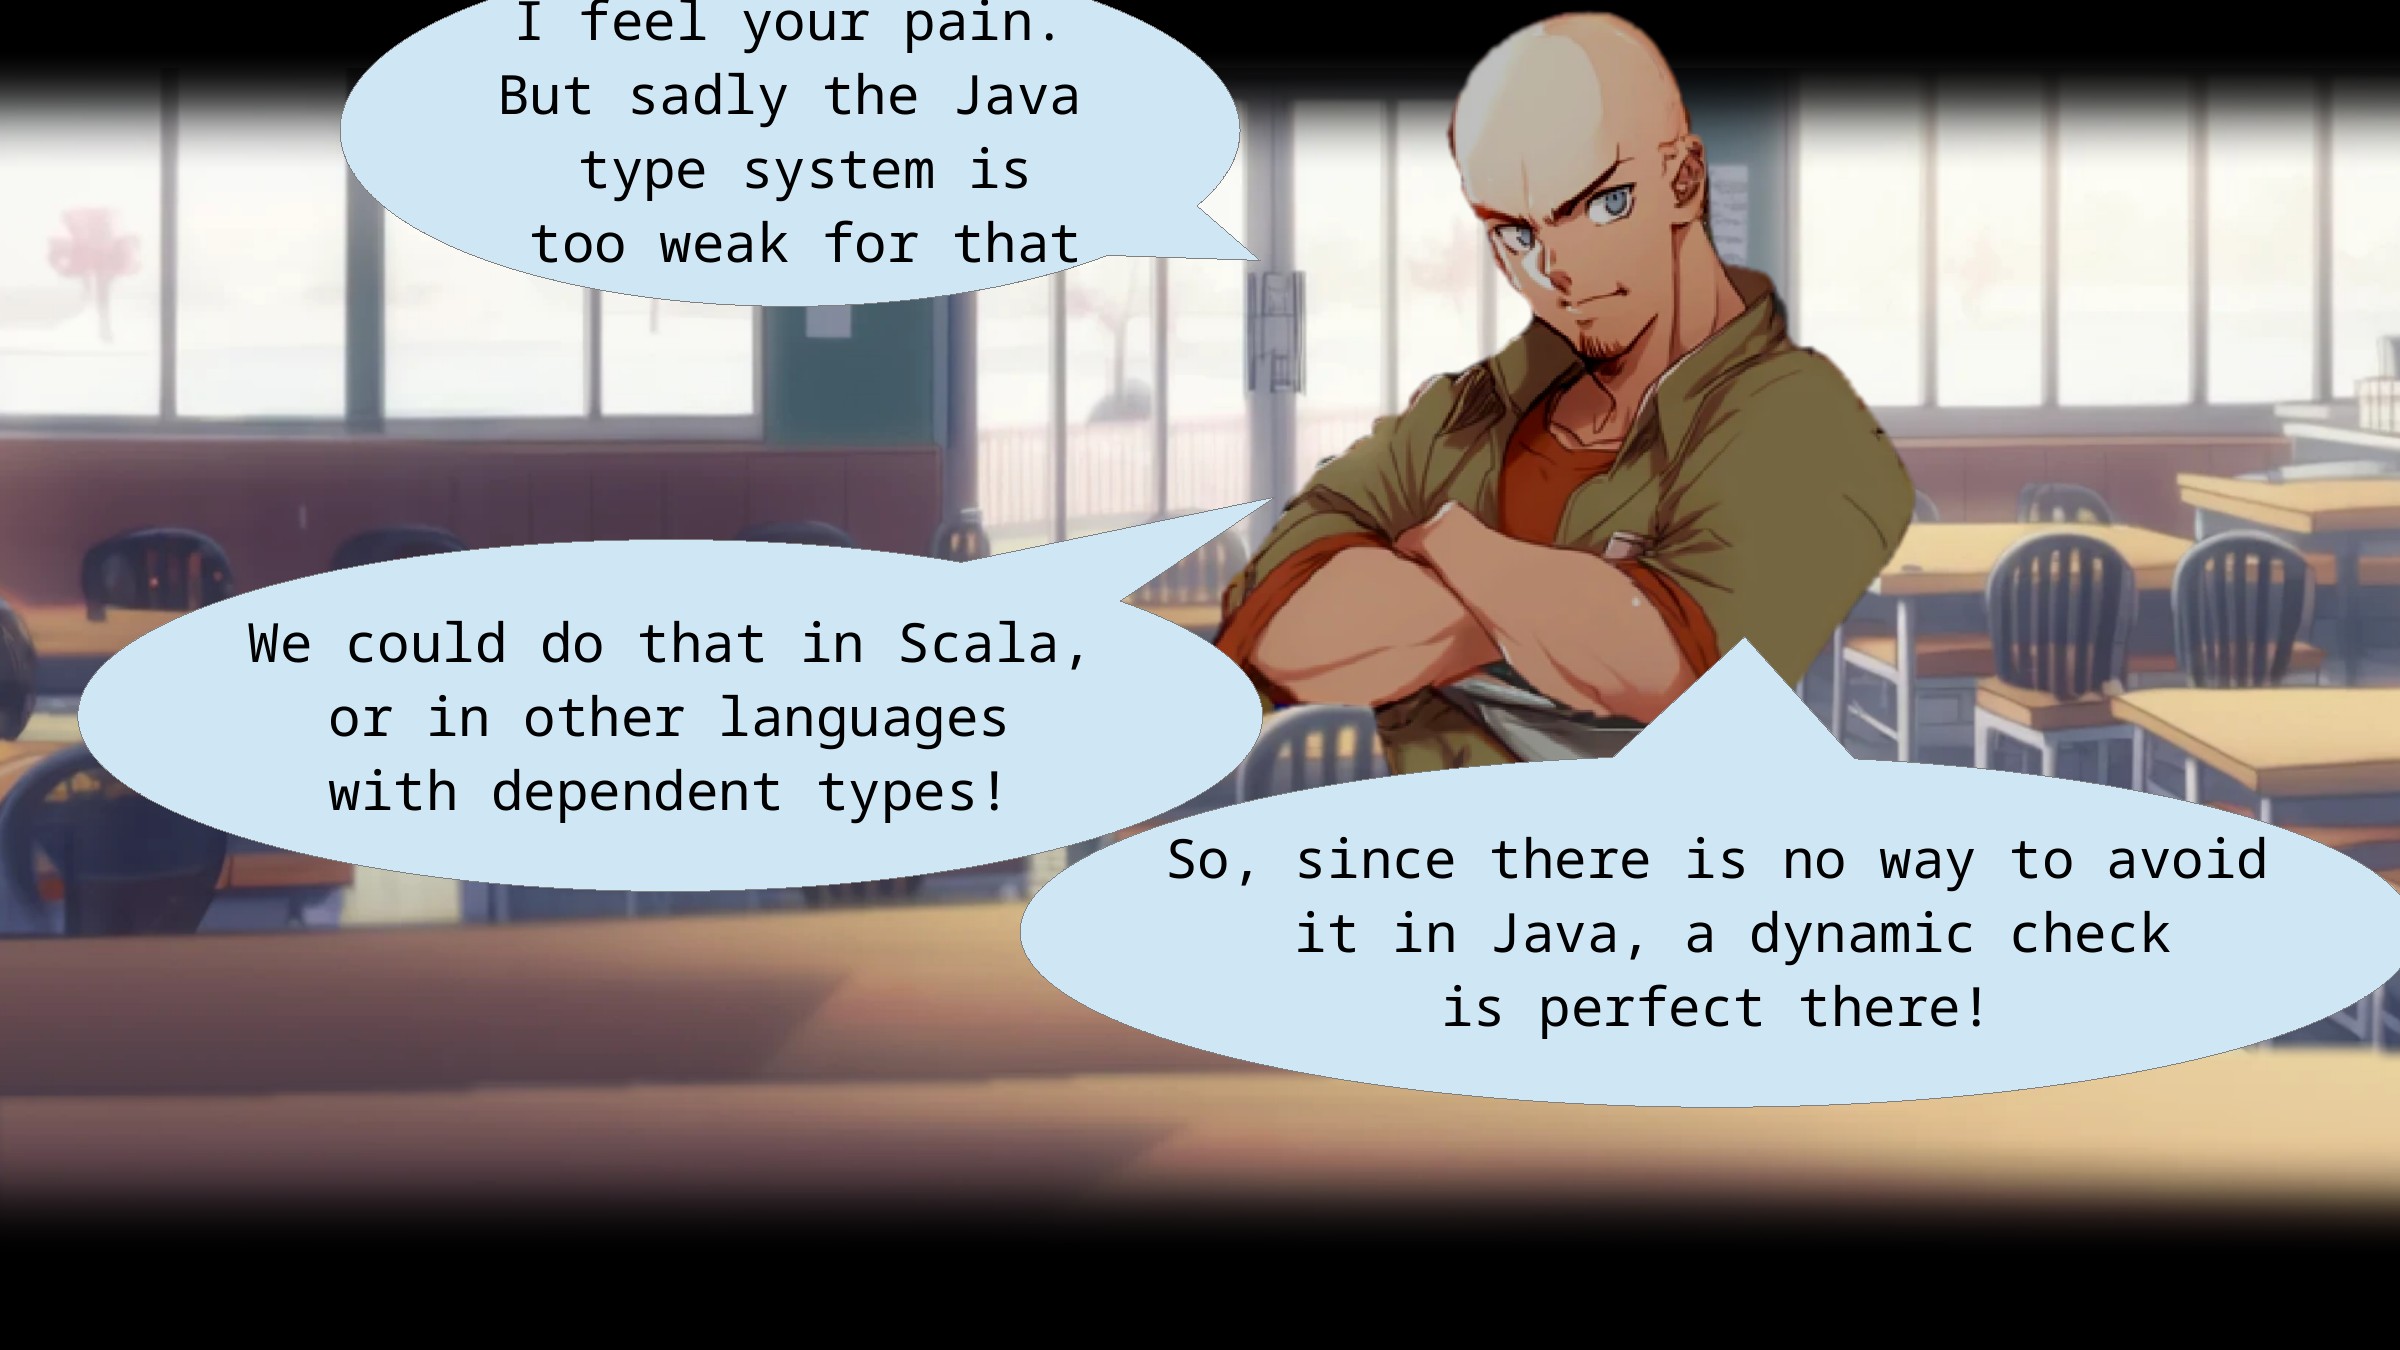

I feel your pain.
But sadly the Java
 type system is
 too weak for that
We could do that in Scala,
or in other languages
with dependent types!
So, since there is no way to avoid
 it in Java, a dynamic check
is perfect there!